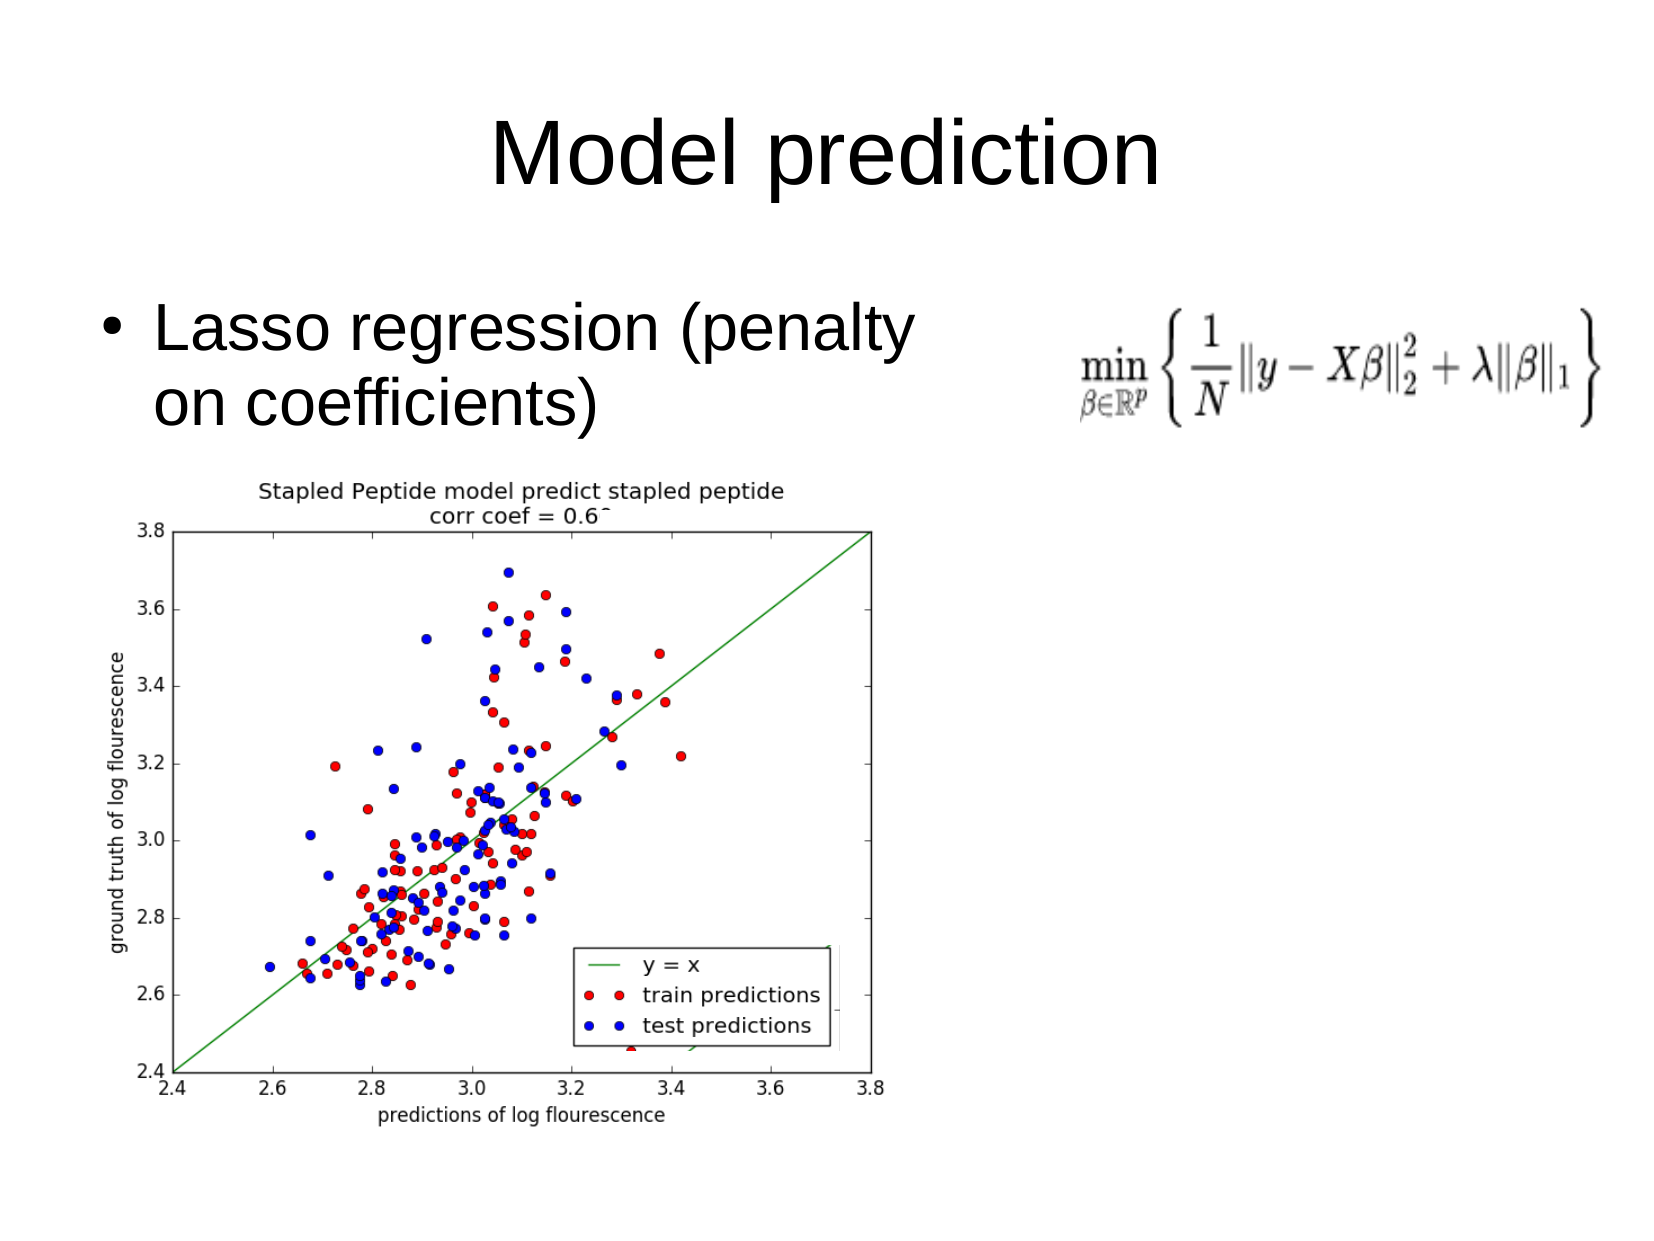

# Model prediction
Lasso regression (penalty
on coefficients)